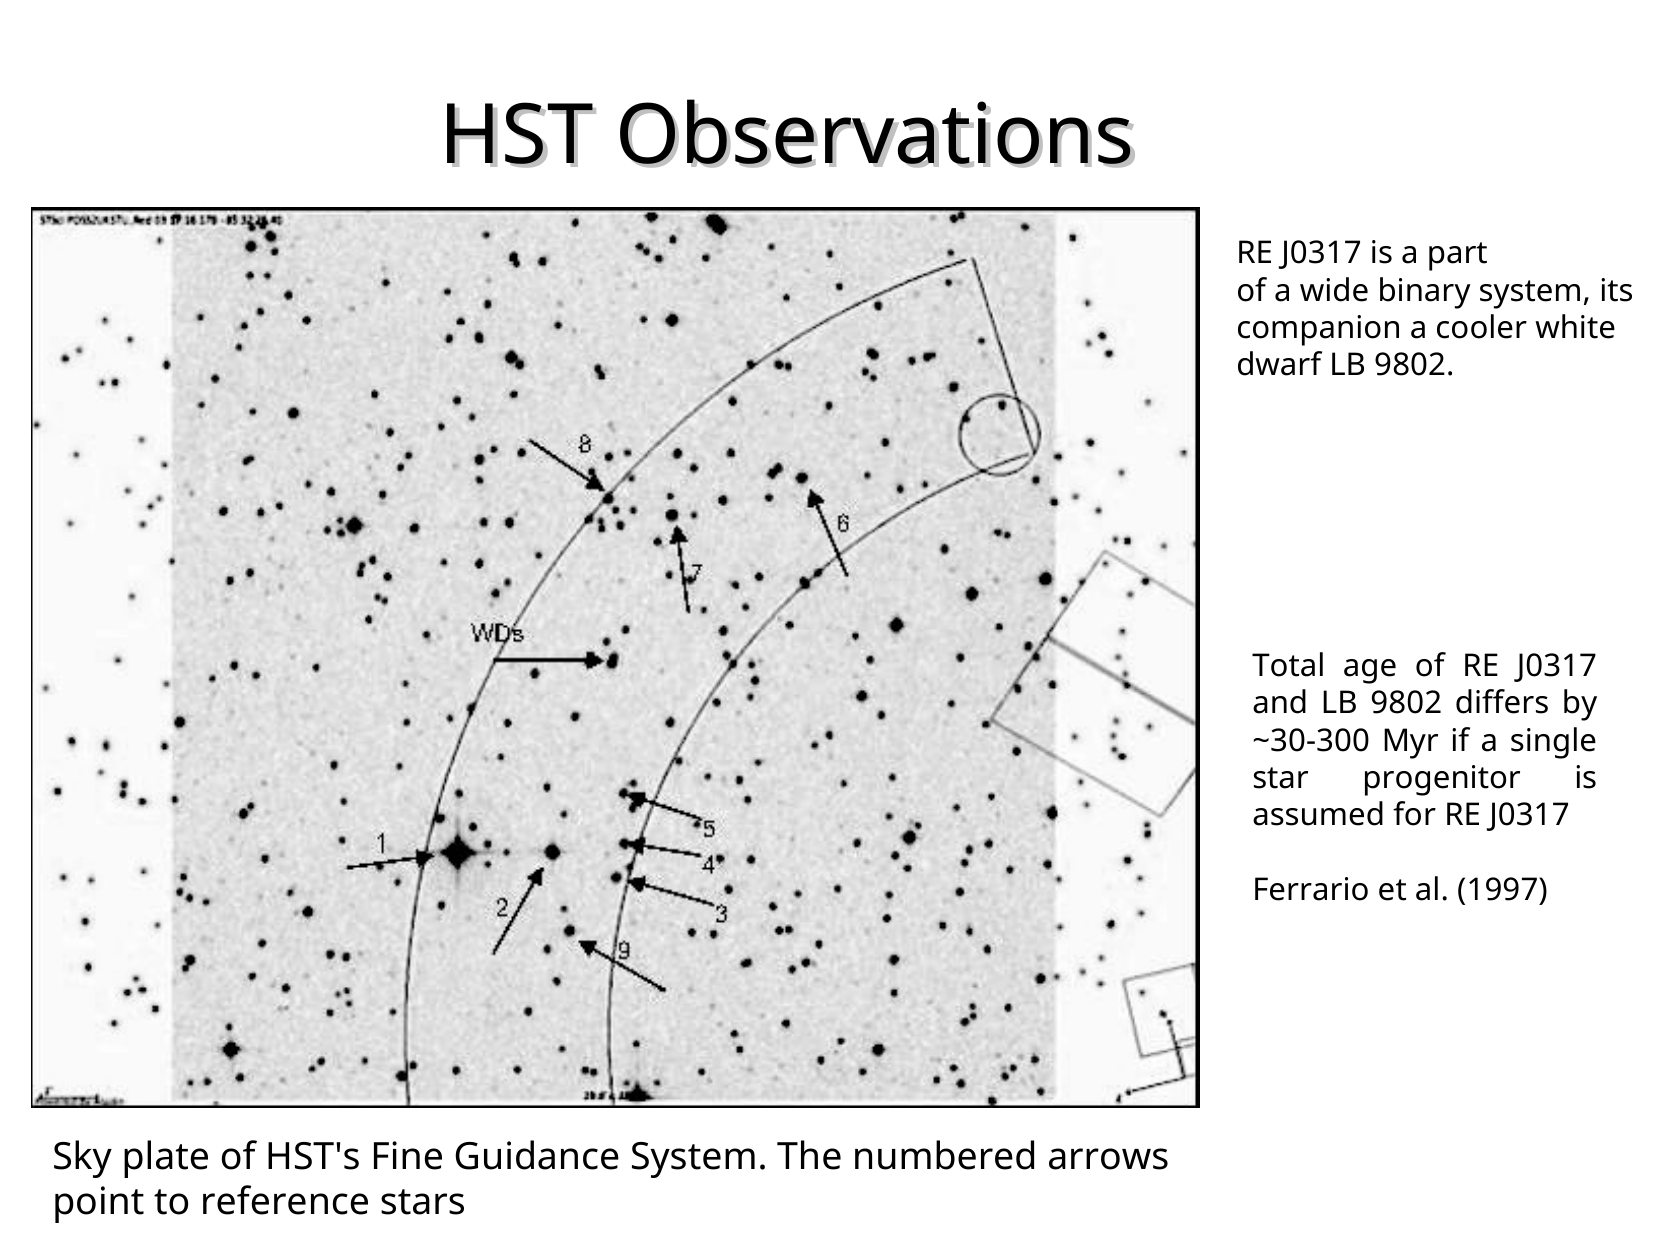

HST Observations
RE J0317 is a part
of a wide binary system, its companion a cooler white dwarf LB 9802.
Total age of RE J0317 and LB 9802 differs by ~30-300 Myr if a single star progenitor is assumed for RE J0317
Ferrario et al. (1997)
Sky plate of HST's Fine Guidance System. The numbered arrows point to reference stars